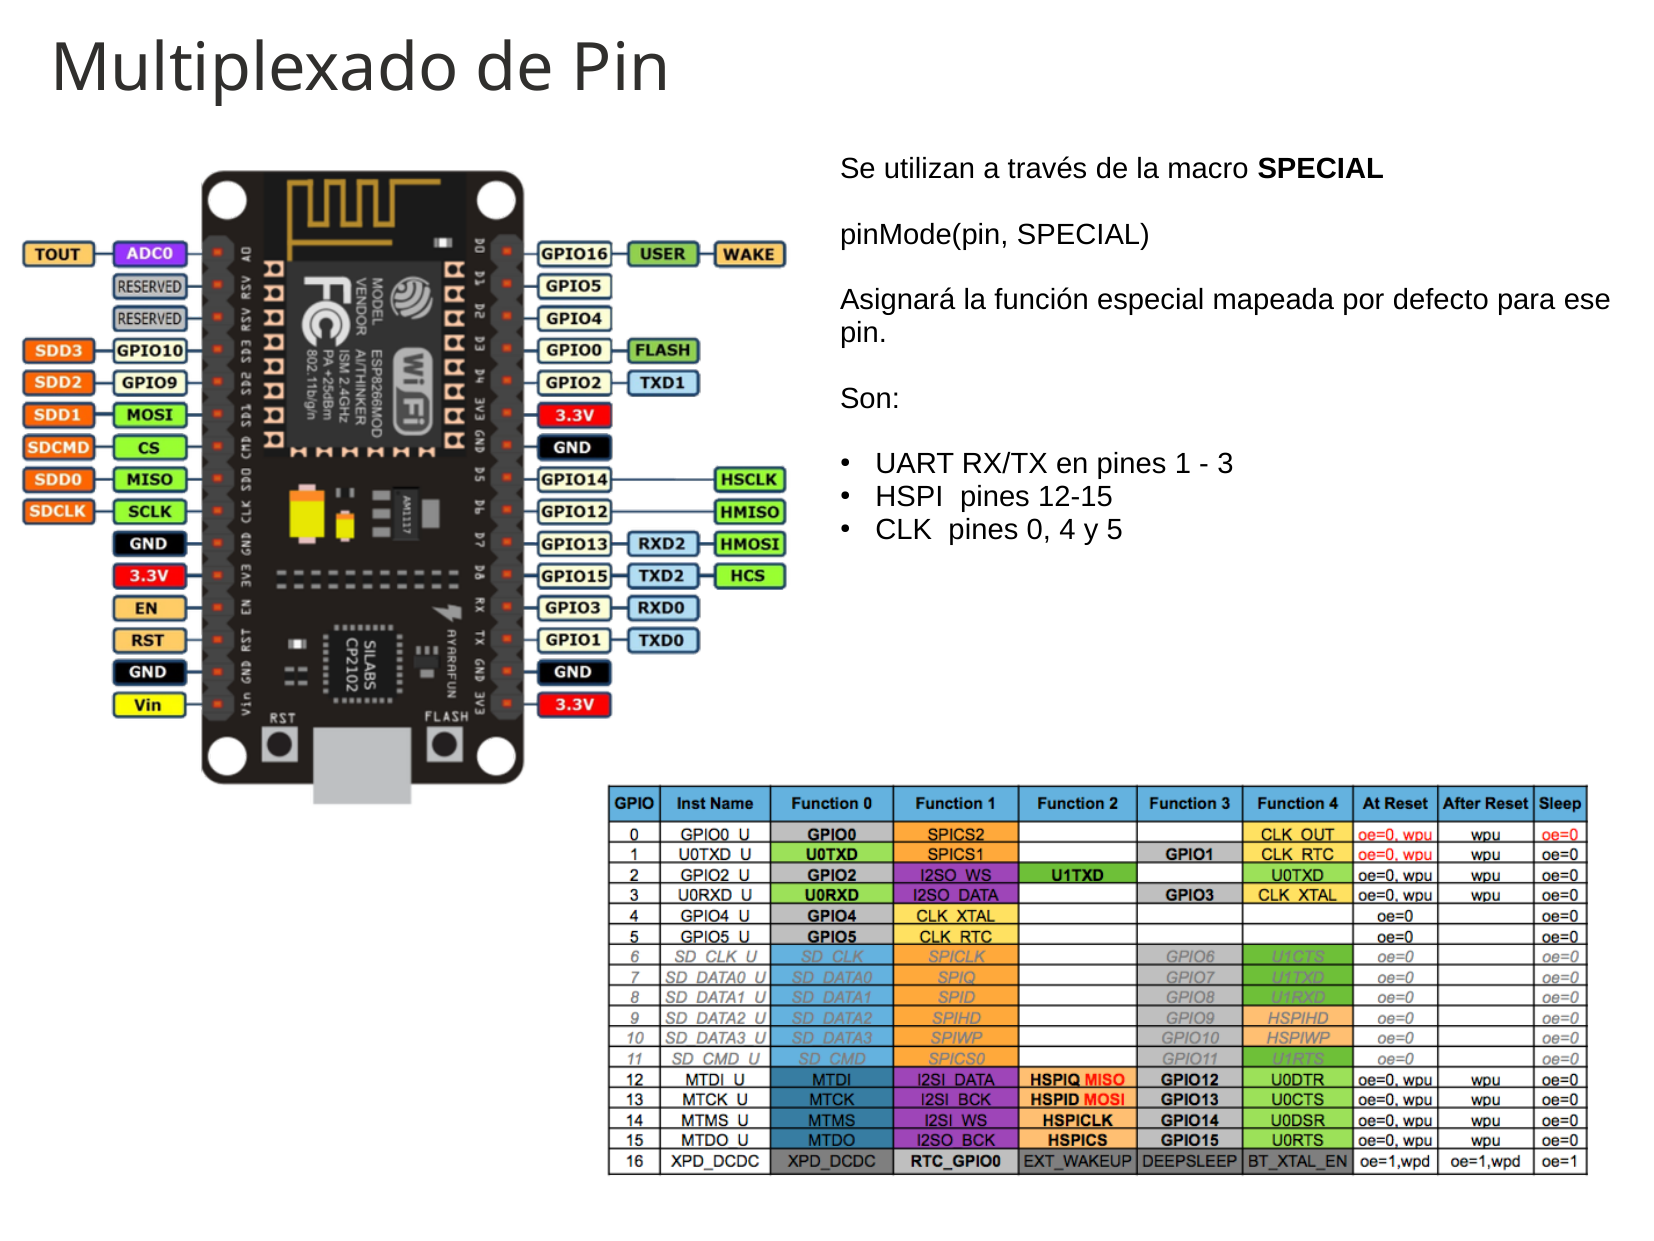

Multiplexado de Pin
Se utilizan a través de la macro SPECIAL
pinMode(pin, SPECIAL)
Asignará la función especial mapeada por defecto para ese pin.
Son:
UART RX/TX en pines 1 - 3
HSPI pines 12-15
CLK pines 0, 4 y 5